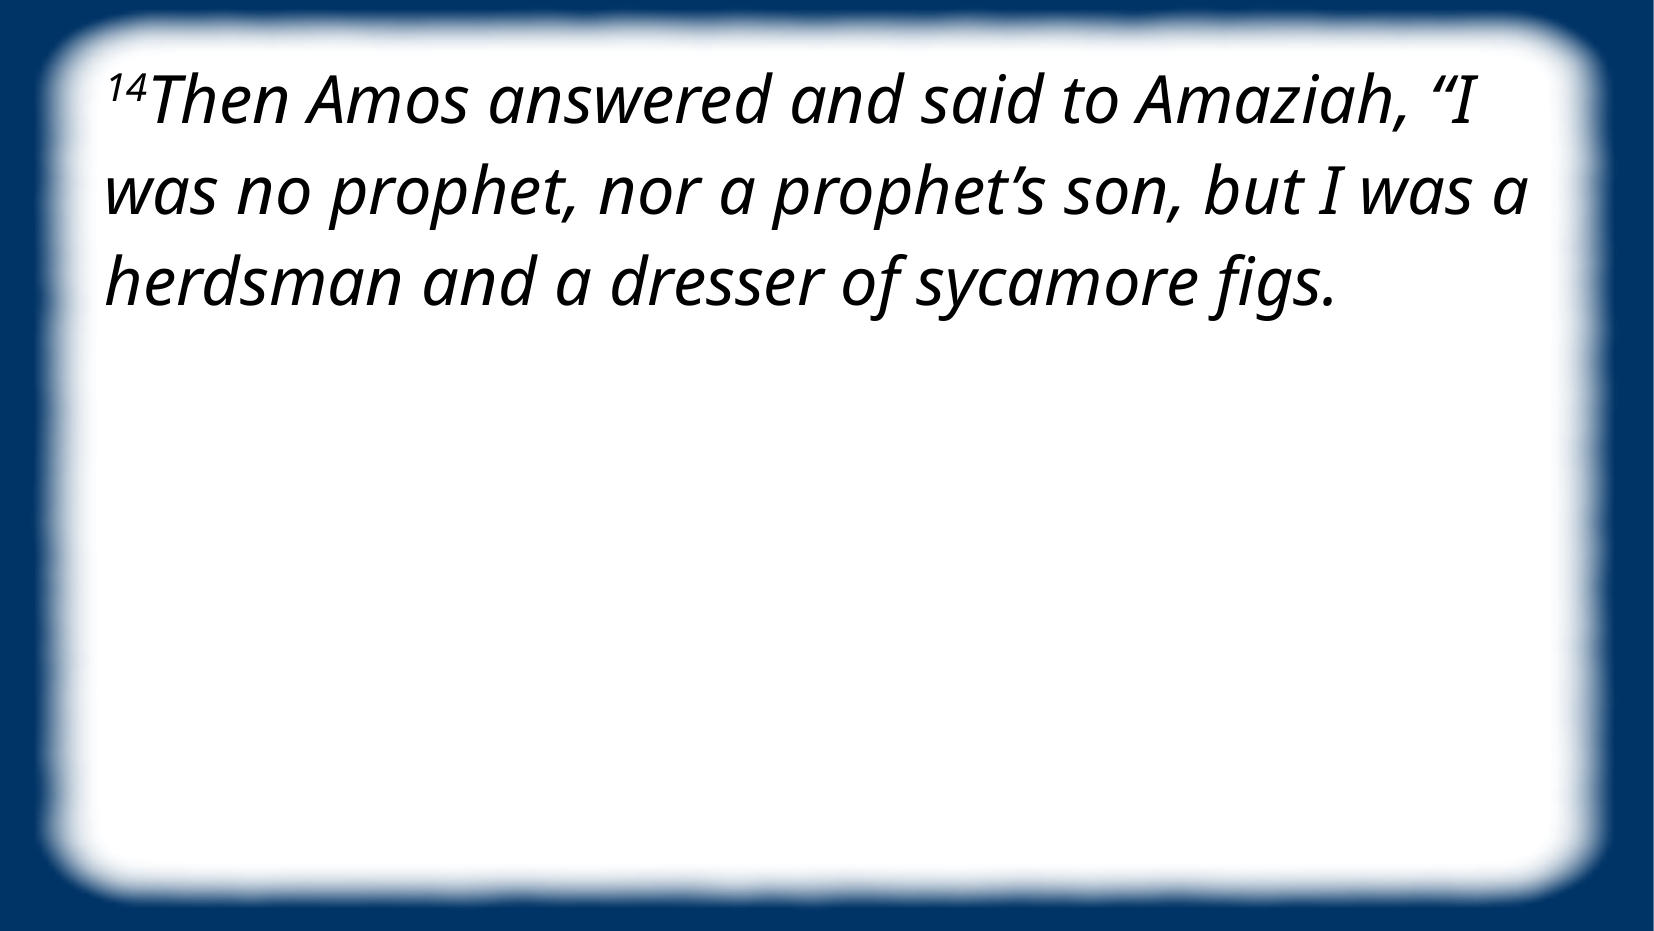

14Then Amos answered and said to Amaziah, “I was no prophet, nor a prophet’s son, but I was a herdsman and a dresser of sycamore figs.